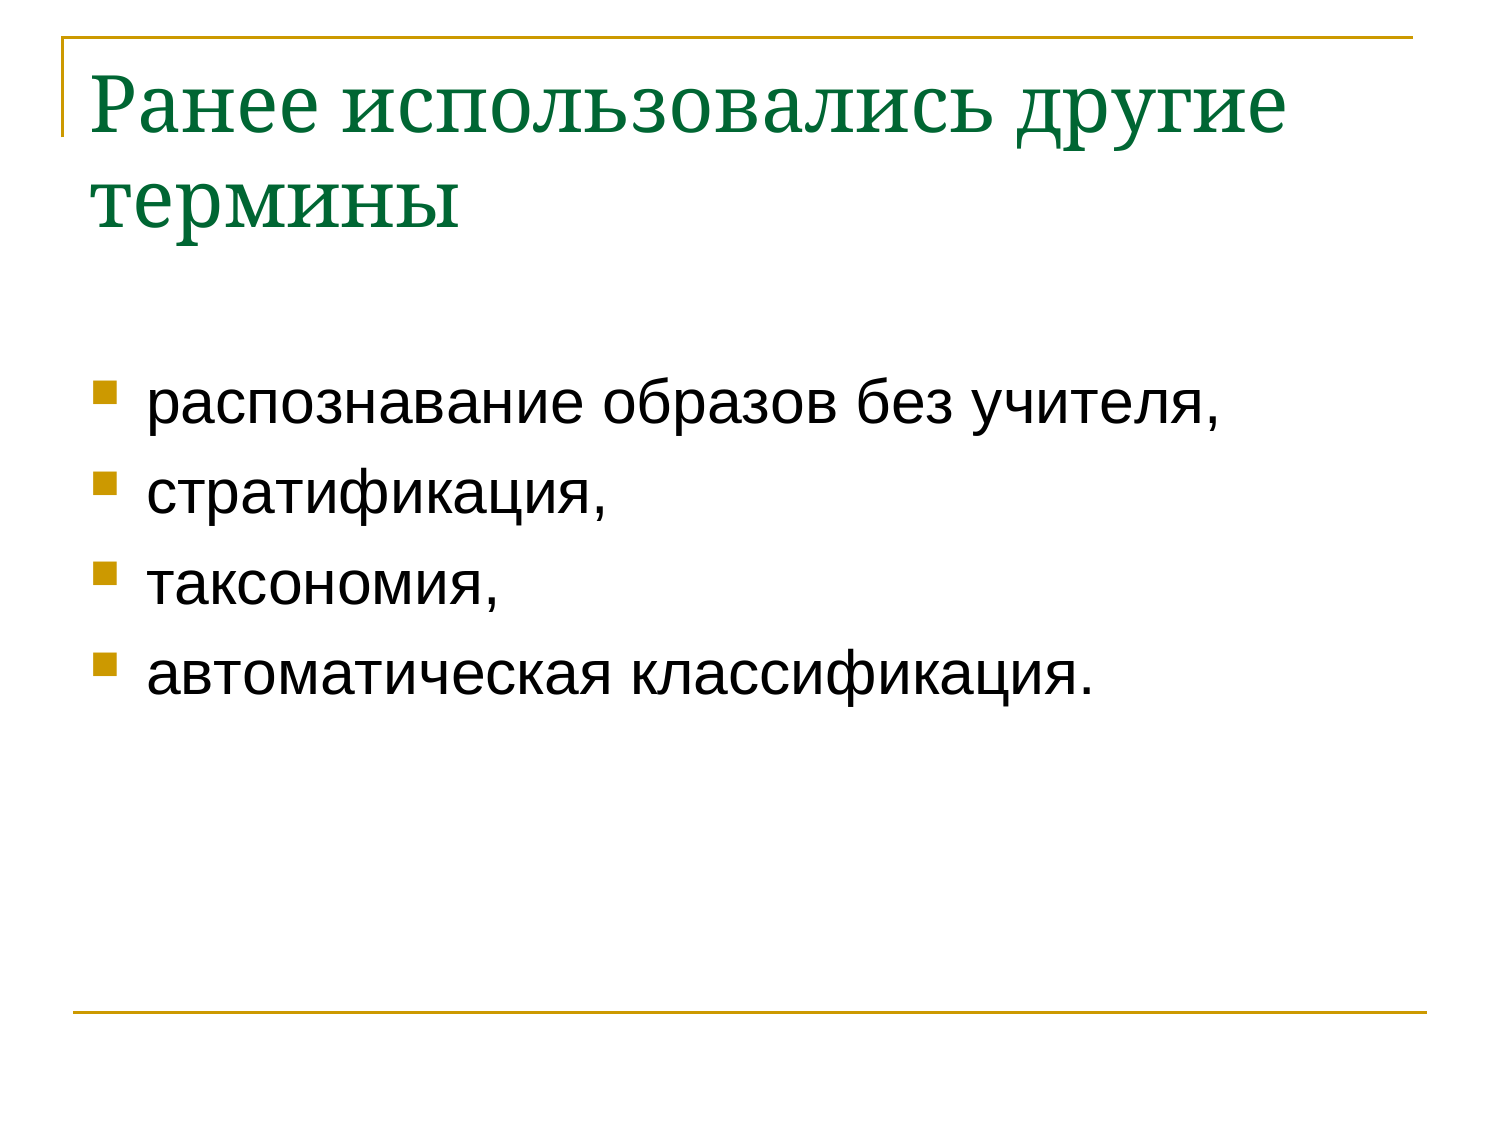

# Ранее использовались другие термины
распознавание образов без учителя,
стратификация,
таксономия,
автоматическая классификация.